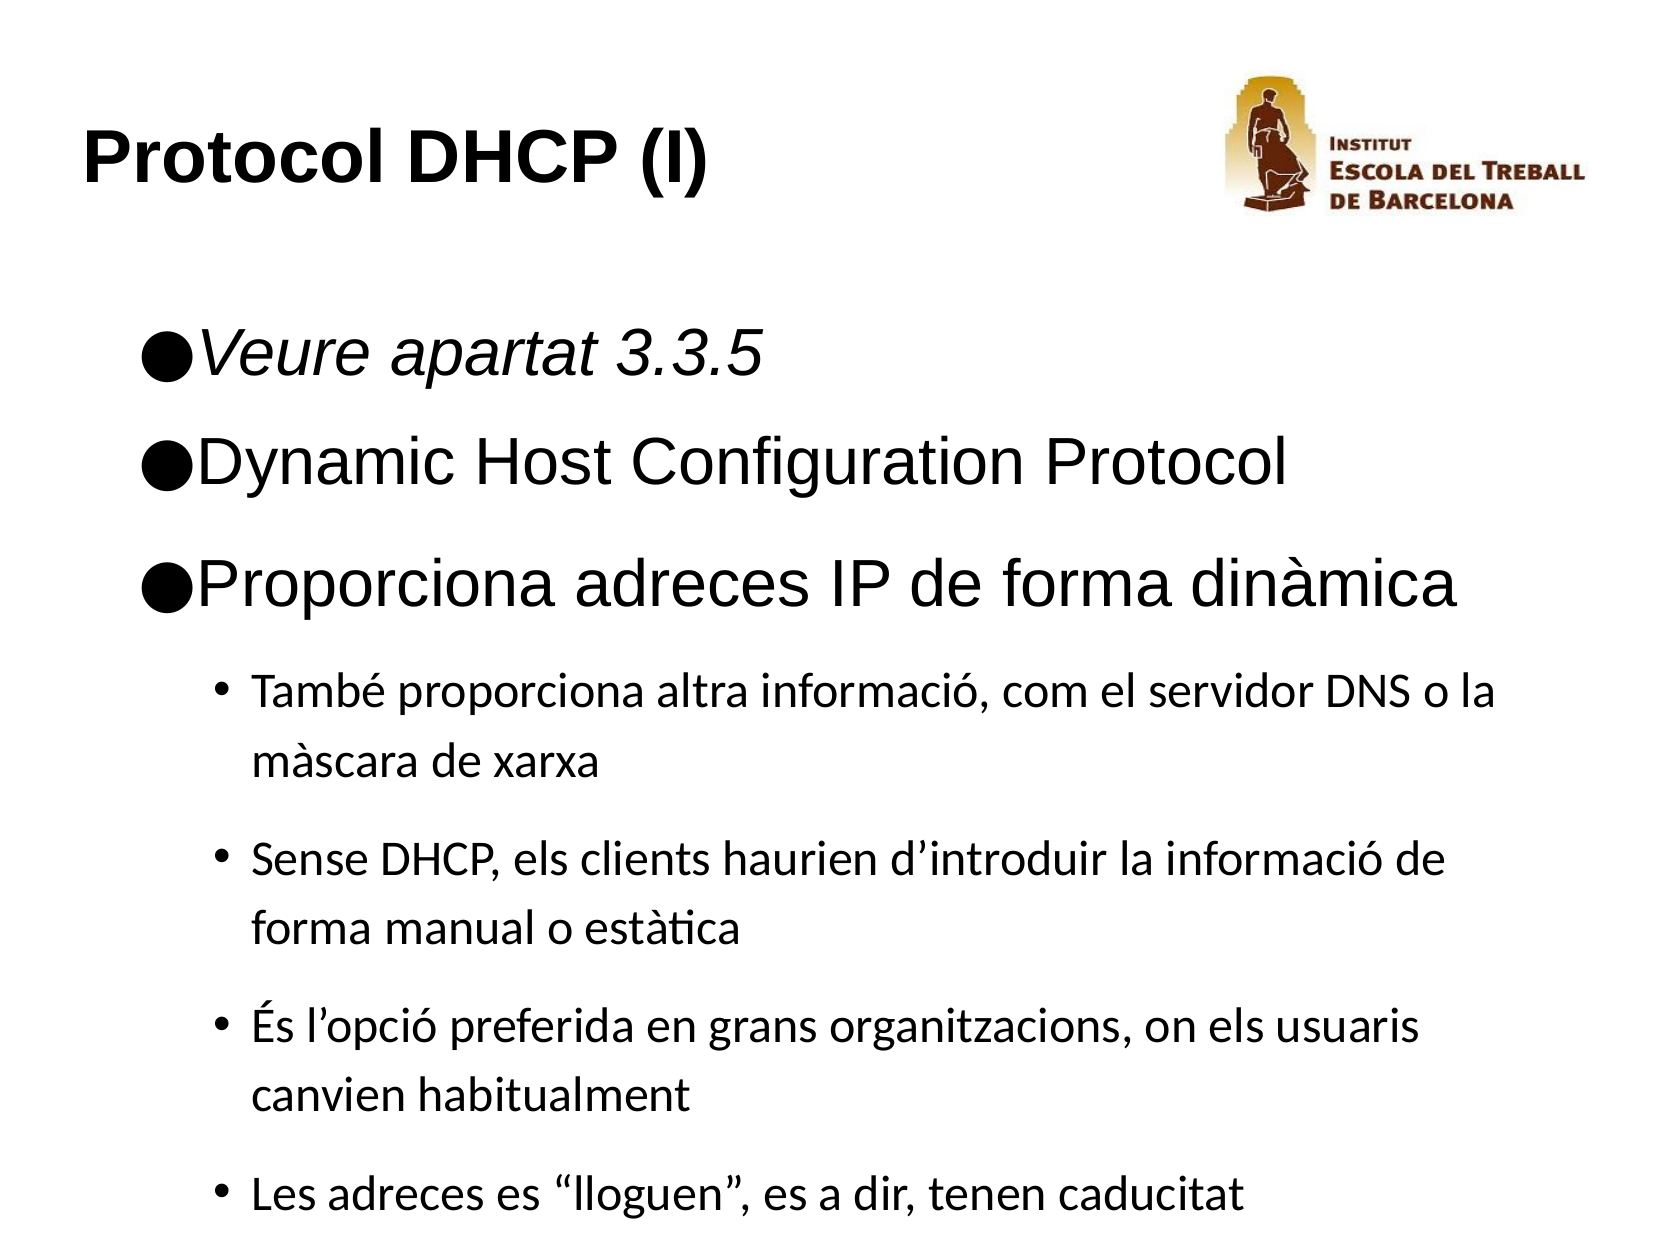

# Protocol DHCP (I)
Veure apartat 3.3.5
Dynamic Host Configuration Protocol
Proporciona adreces IP de forma dinàmica
També proporciona altra informació, com el servidor DNS o la màscara de xarxa
Sense DHCP, els clients haurien d’introduir la informació de forma manual o estàtica
És l’opció preferida en grans organitzacions, on els usuaris canvien habitualment
Les adreces es “lloguen”, es a dir, tenen caducitat